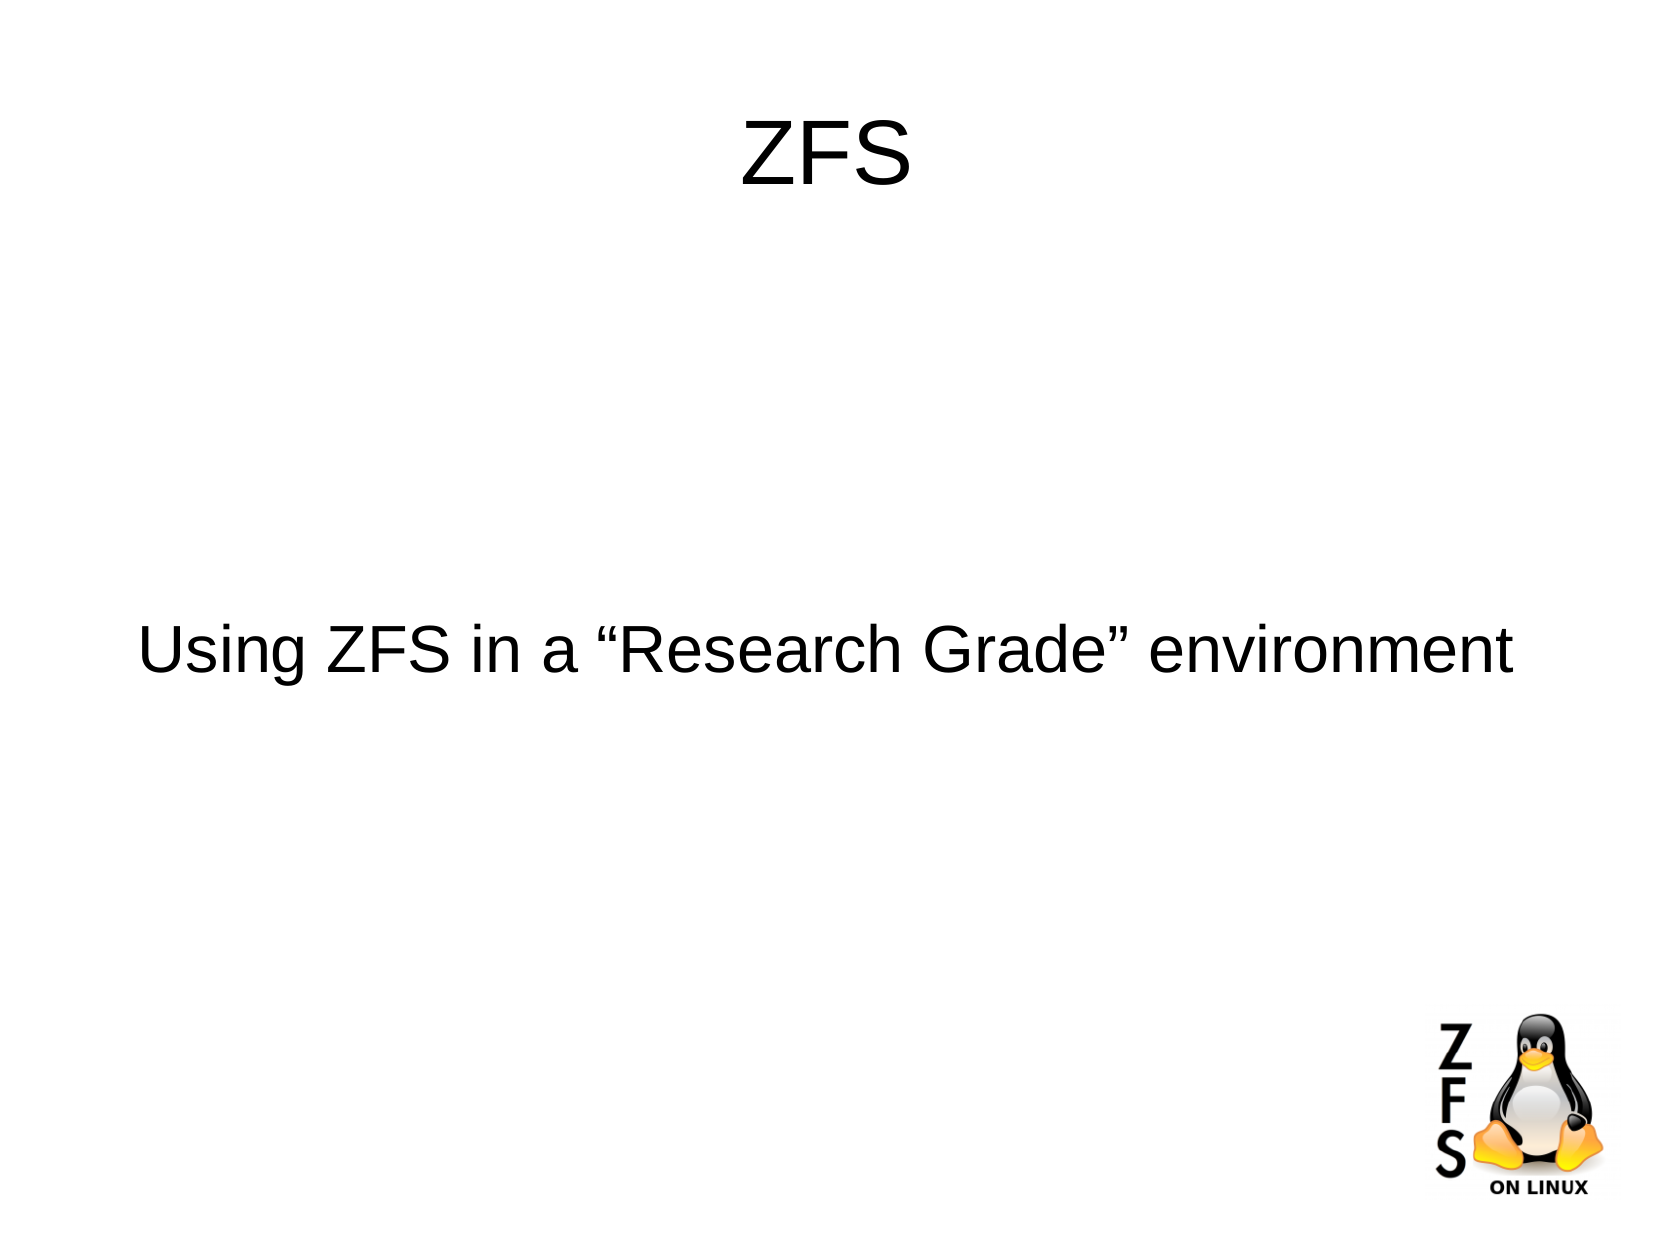

# ZFS
Using ZFS in a “Research Grade” environment